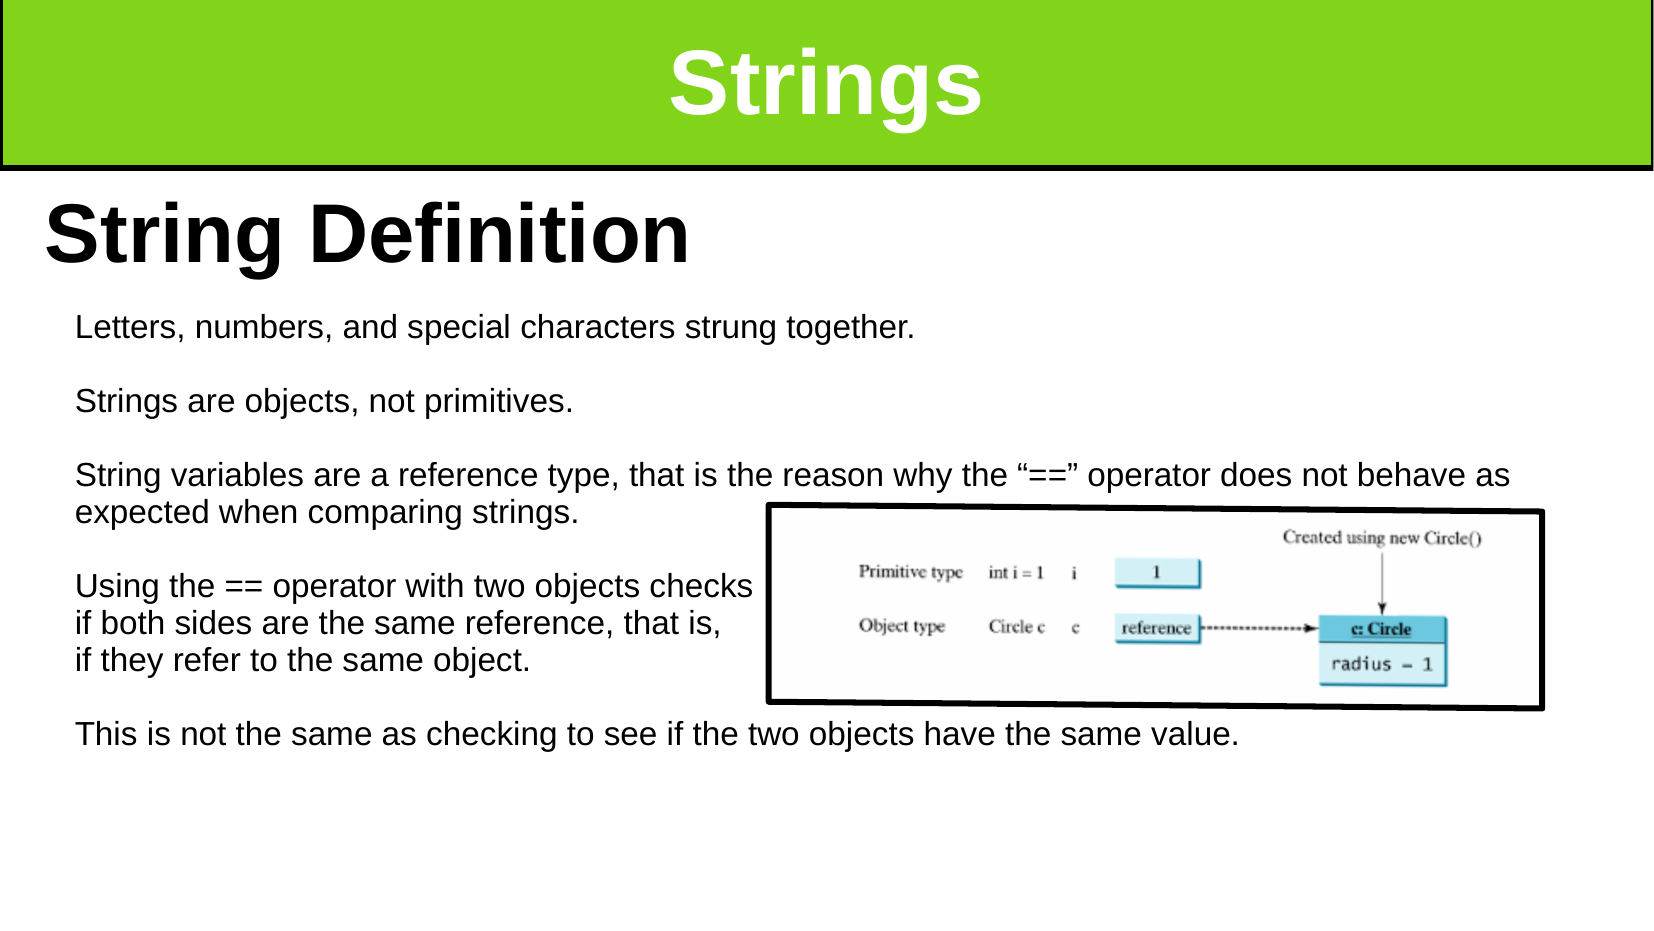

# Strings
String Definition
Letters, numbers, and special characters strung together.
Strings are objects, not primitives.
String variables are a reference type, that is the reason why the “==” operator does not behave as expected when comparing strings.
Using the == operator with two objects checks
if both sides are the same reference, that is,
if they refer to the same object.
This is not the same as checking to see if the two objects have the same value.